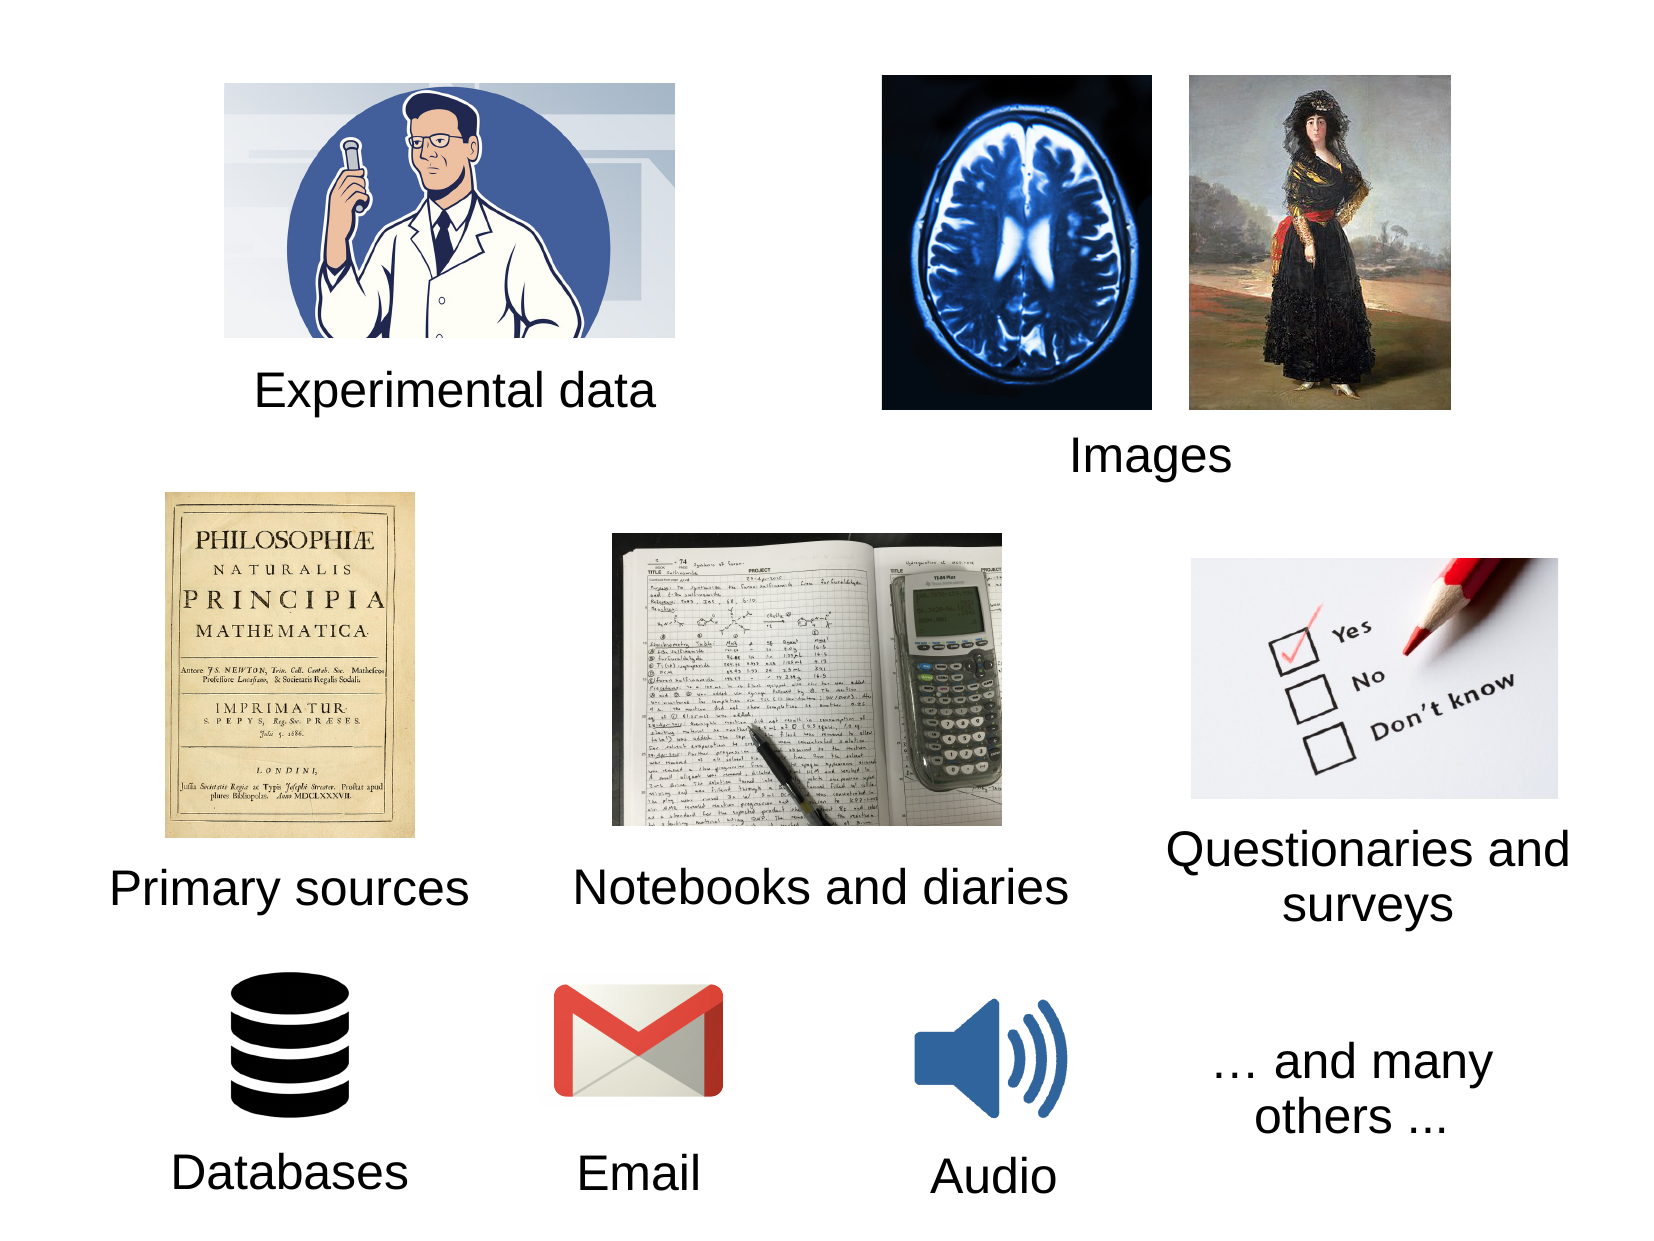

Experimental data
Images
Questionaries and surveys
Primary sources
Notebooks and diaries
… and many others ...
Databases
Email
Audio